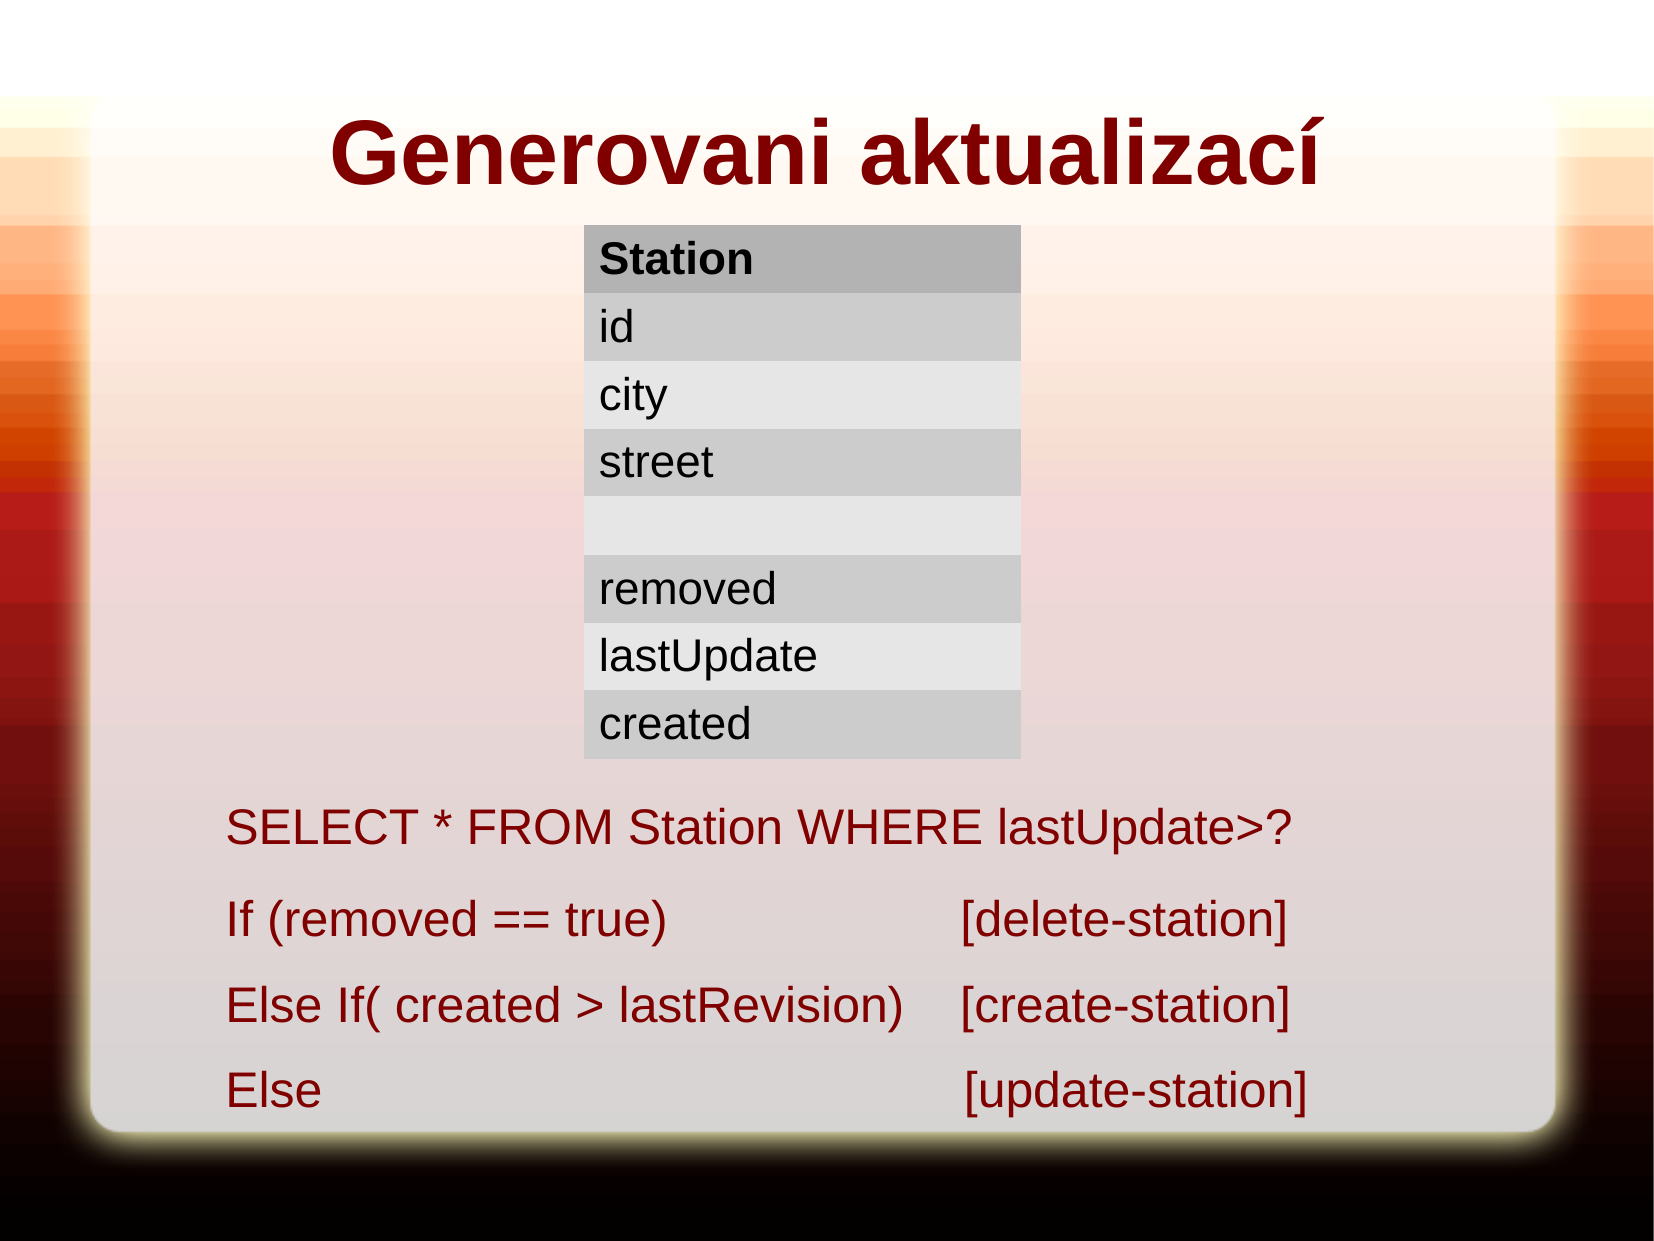

# Generovani aktualizací
| Station |
| --- |
| id |
| city |
| street |
| |
| removed |
| lastUpdate |
| created |
SELECT * FROM Station WHERE lastUpdate>?
If (removed == true) [delete-station]
Else If( created > lastRevision) [create-station]
Else [update-station]